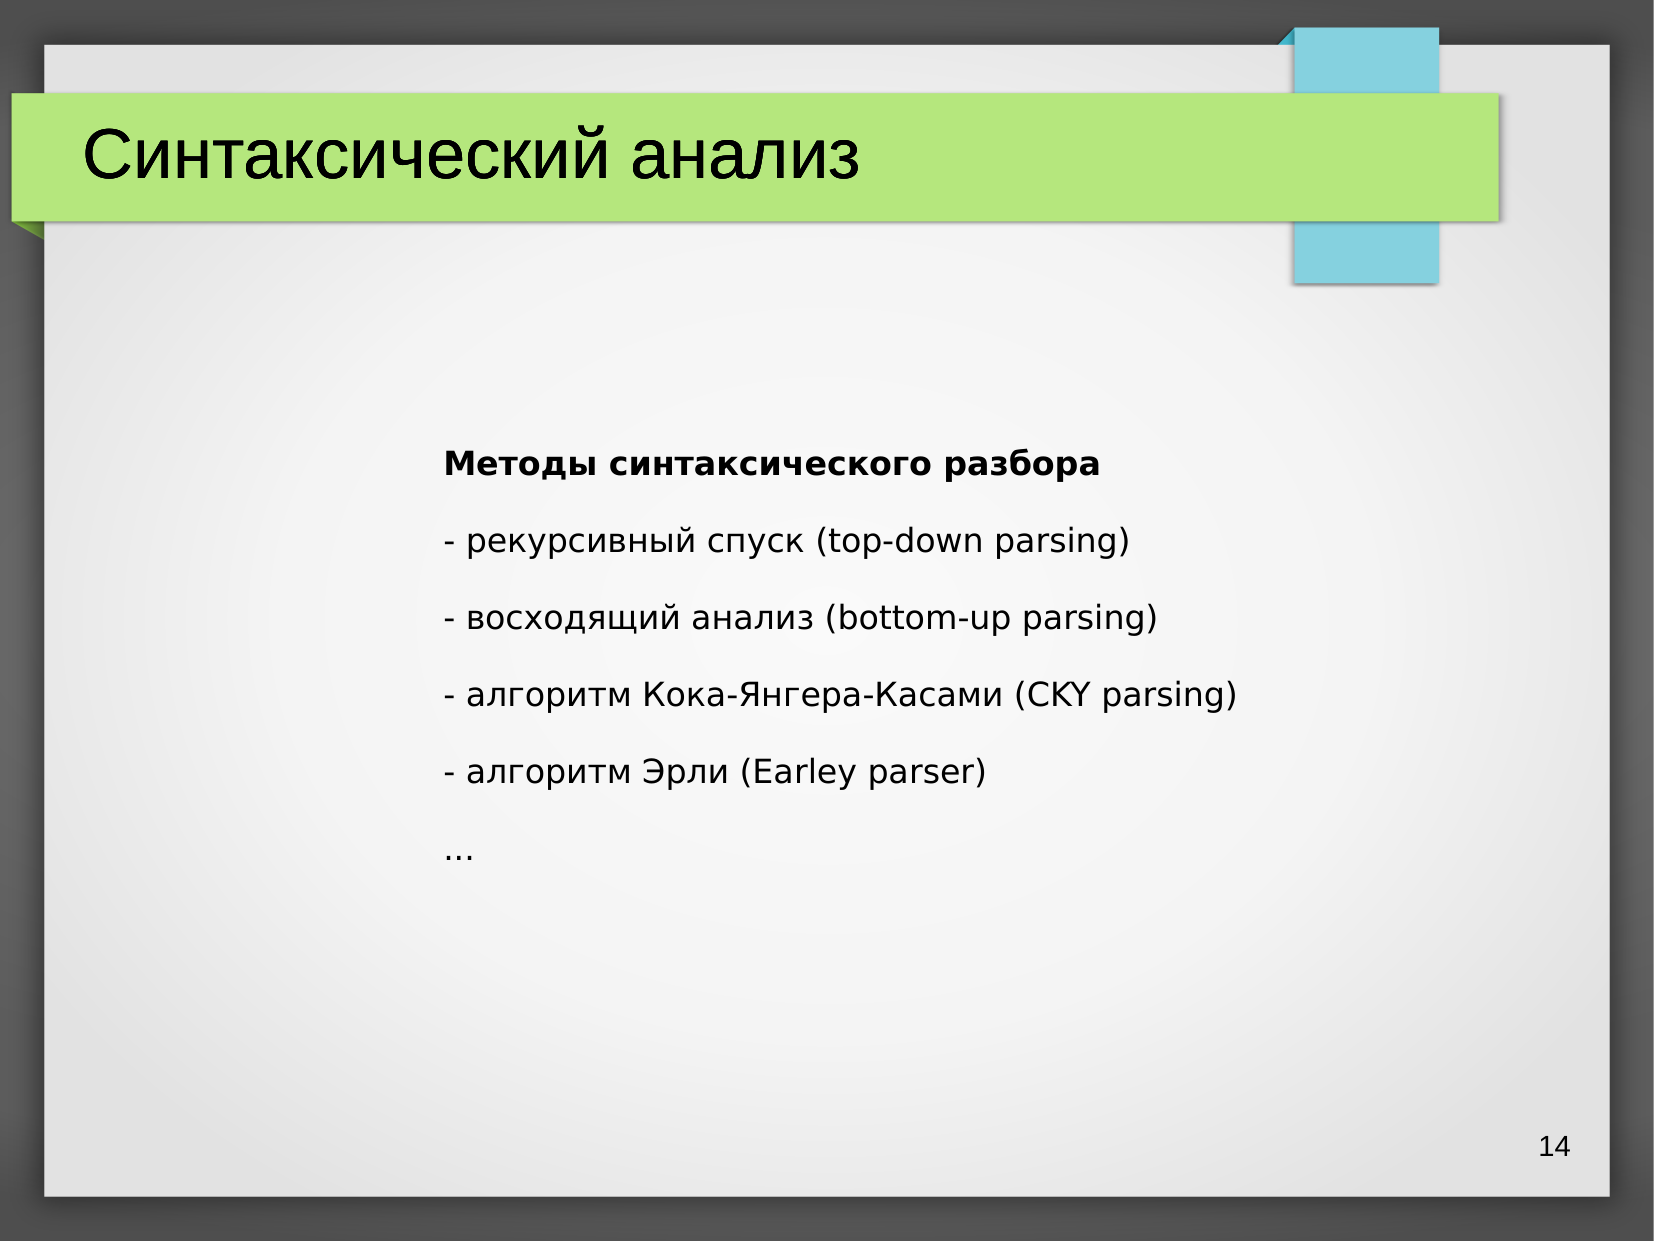

# Синтаксический анализ
Синтаксический анализ
Синтаксический анализ
Методы синтаксического разбора
- рекурсивный спуск (top-down parsing)
- восходящий анализ (bottom-up parsing)
- алгоритм Кока-Янгера-Касами (CKY parsing)
- алгоритм Эрли (Earley parser)
...
14